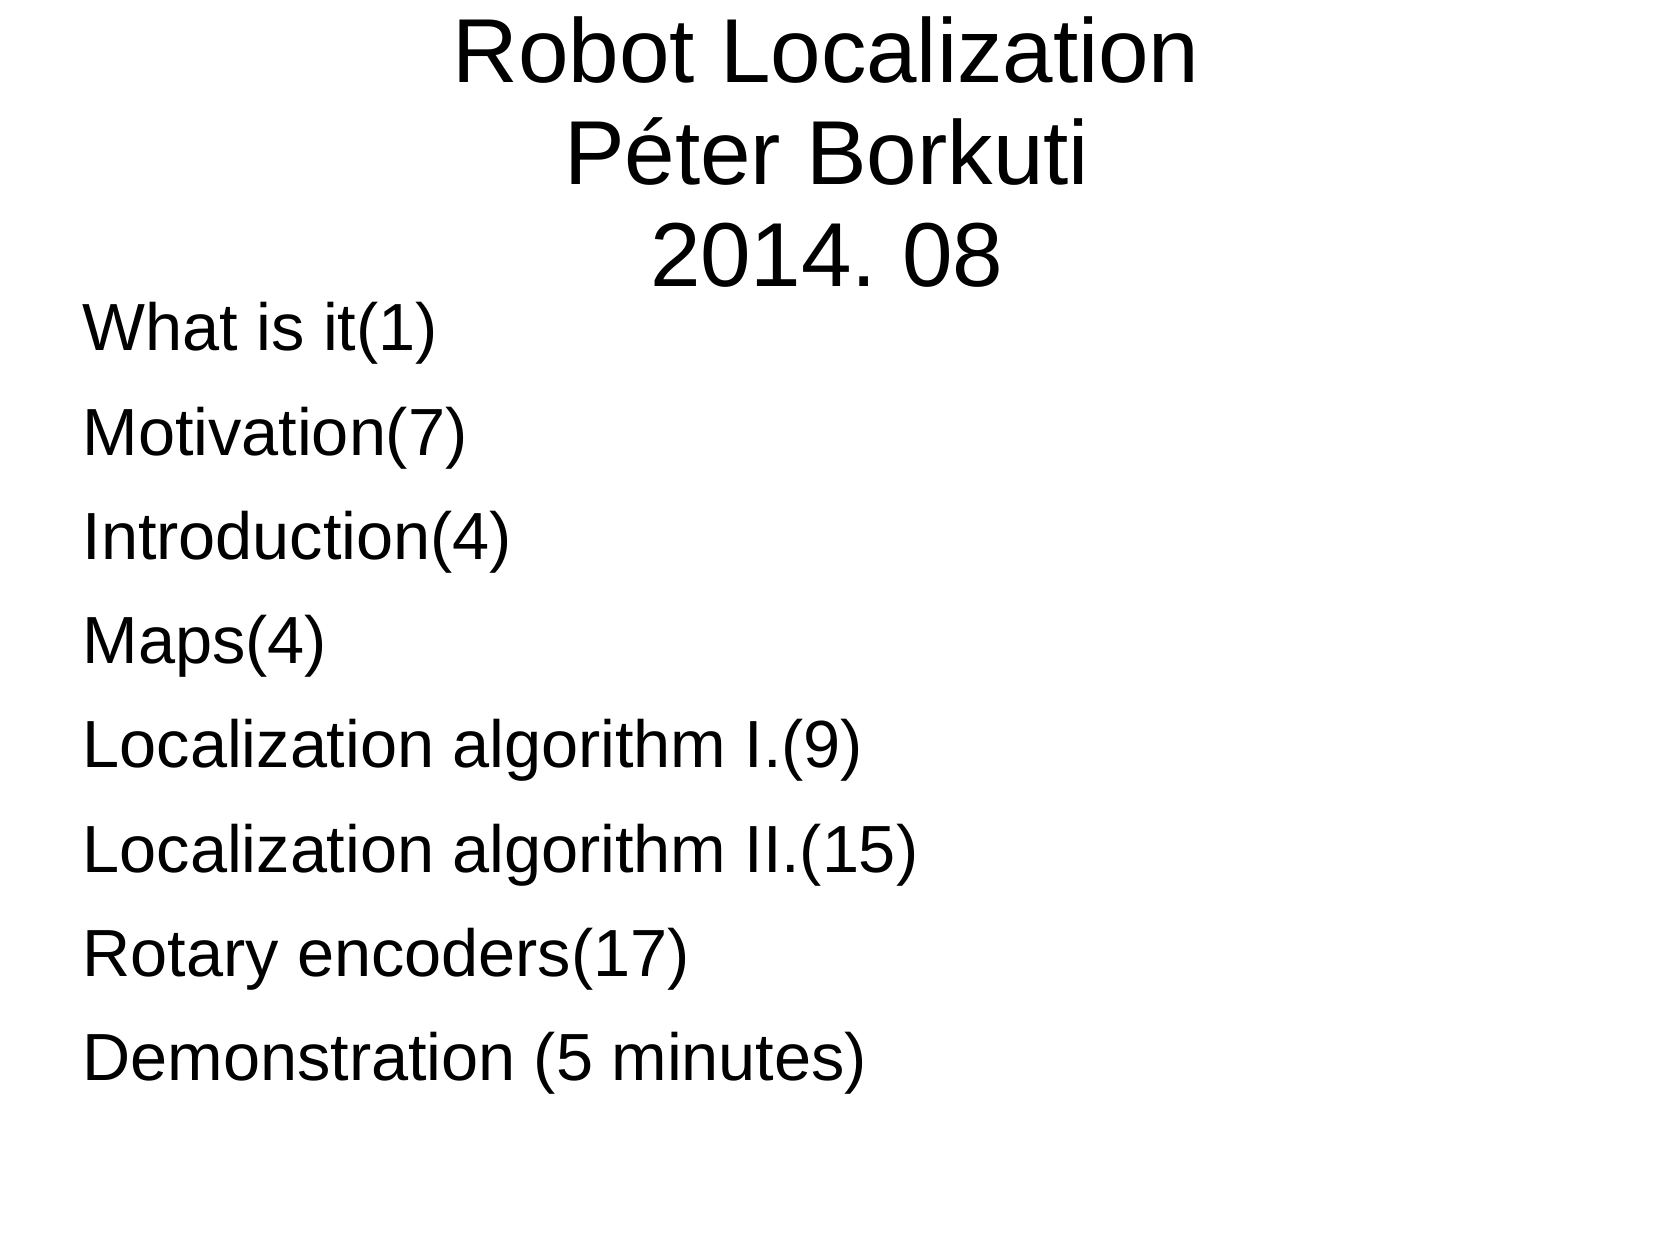

# Robot Localization Péter Borkuti 2014. 08
What is it(1)
Motivation(7)
Introduction(4)
Maps(4)
Localization algorithm I.(9)
Localization algorithm II.(15)
Rotary encoders(17)
Demonstration (5 minutes)